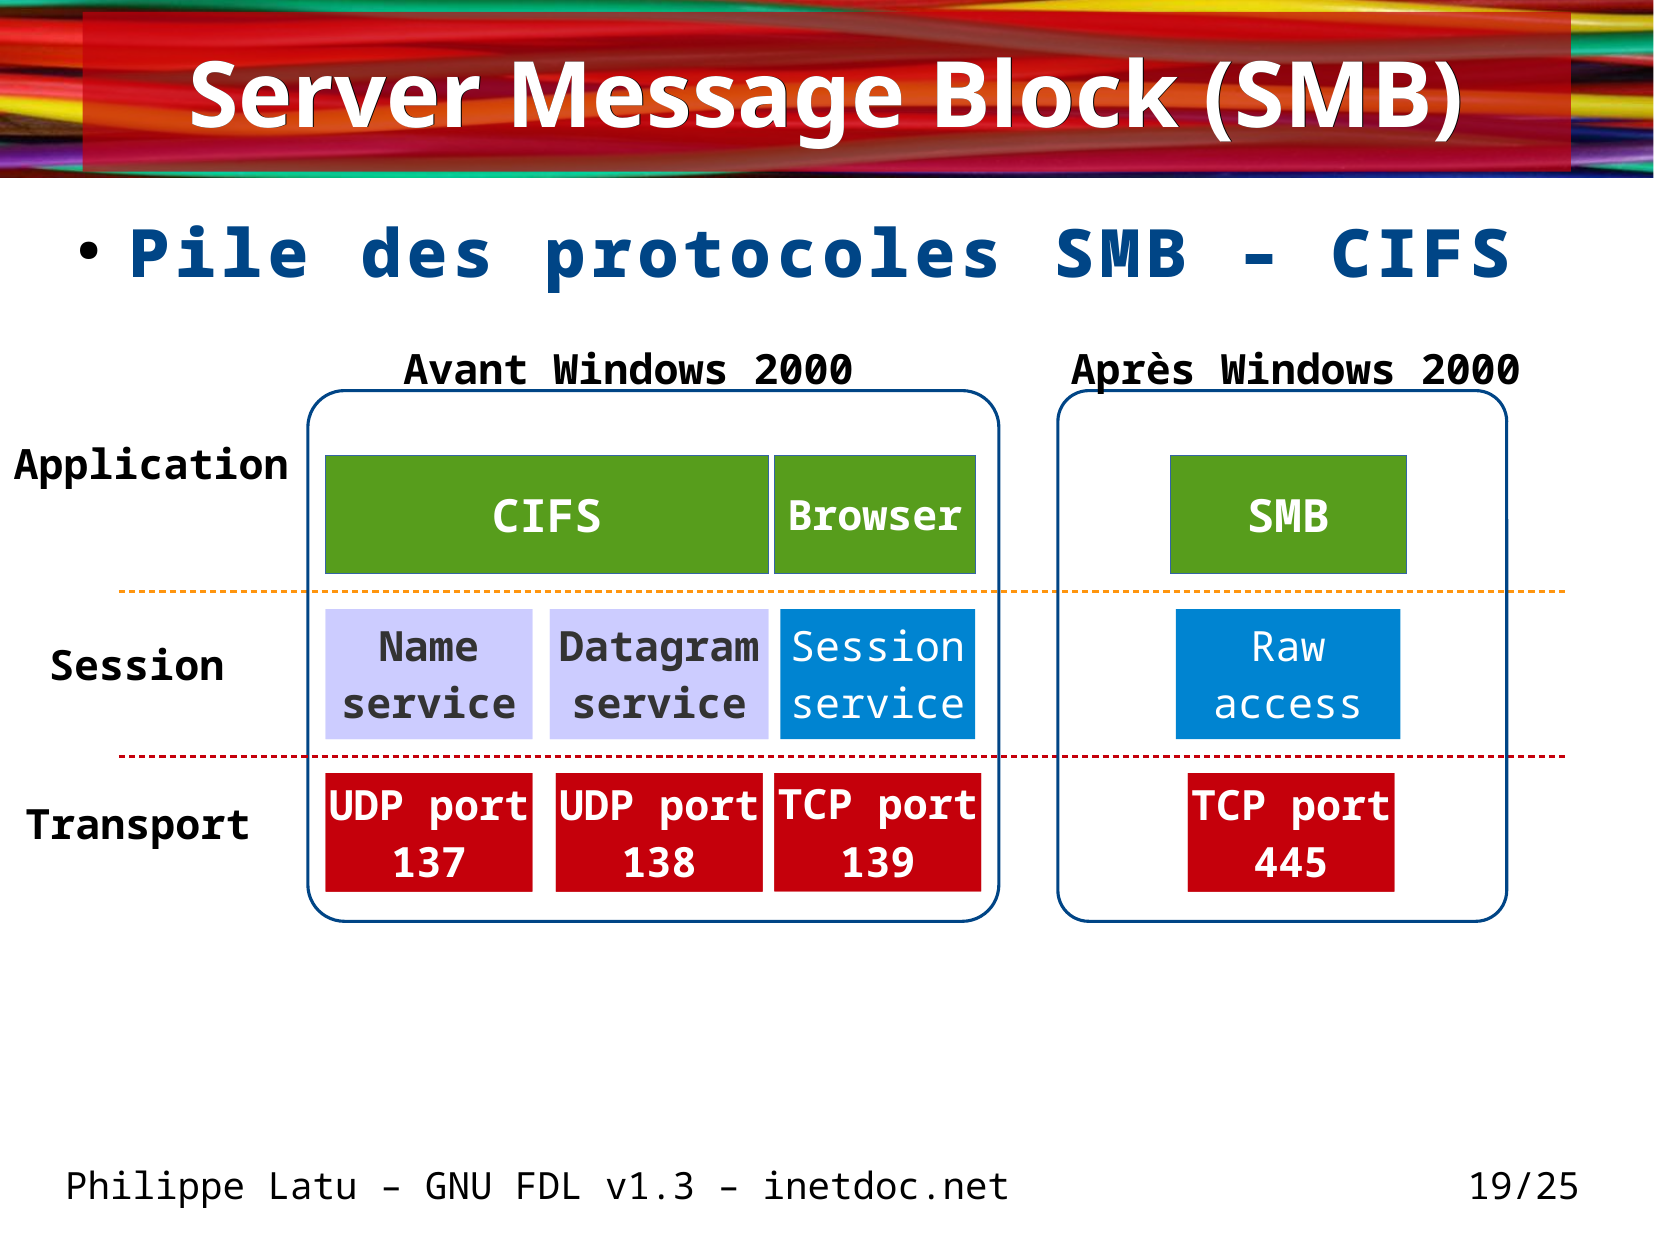

# Server Message Block (SMB)
Pile des protocoles SMB – CIFS
Avant Windows 2000
Après Windows 2000
Application
CIFS
Browser
SMB
Name
service
Datagram
service
Session
service
Raw
access
Session
TCP port
139
UDP port
137
UDP port
138
TCP port
445
Transport
Philippe Latu – GNU FDL v1.3 – inetdoc.net /25